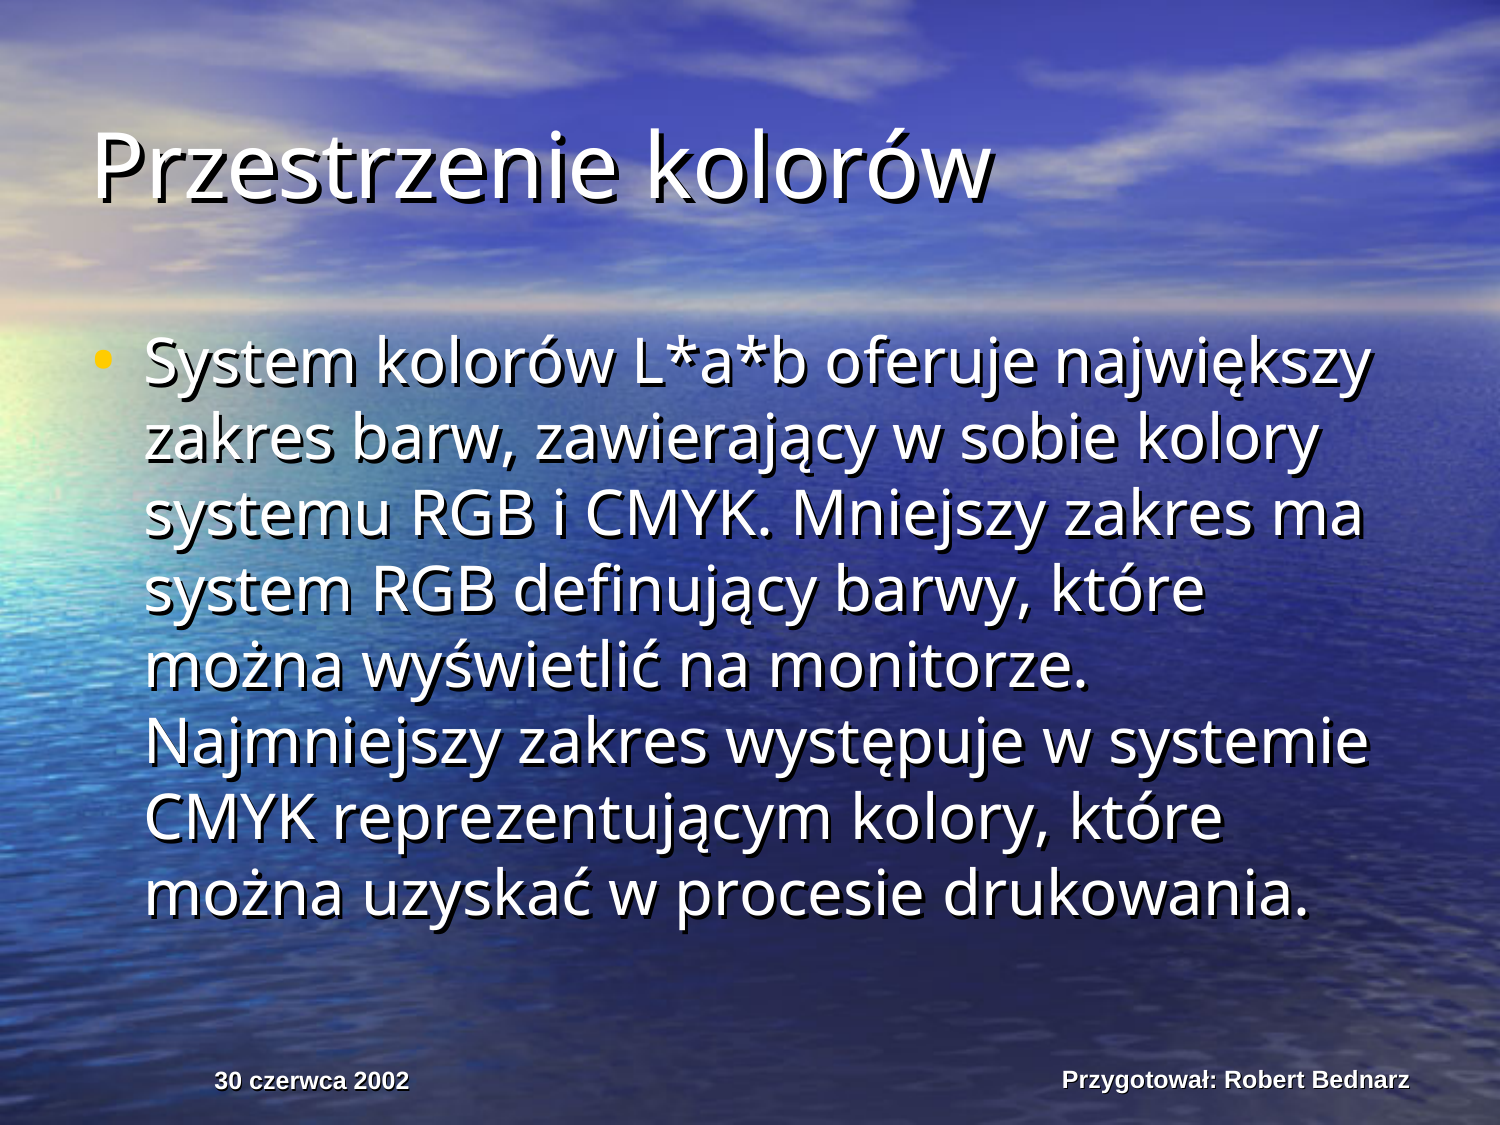

# Przestrzenie kolorów
System kolorów L*a*b oferuje największy zakres barw, zawierający w sobie kolory systemu RGB i CMYK. Mniejszy zakres ma system RGB definujący barwy, które można wyświetlić na monitorze. Najmniejszy zakres występuje w systemie CMYK reprezentującym kolory, które można uzyskać w procesie drukowania.